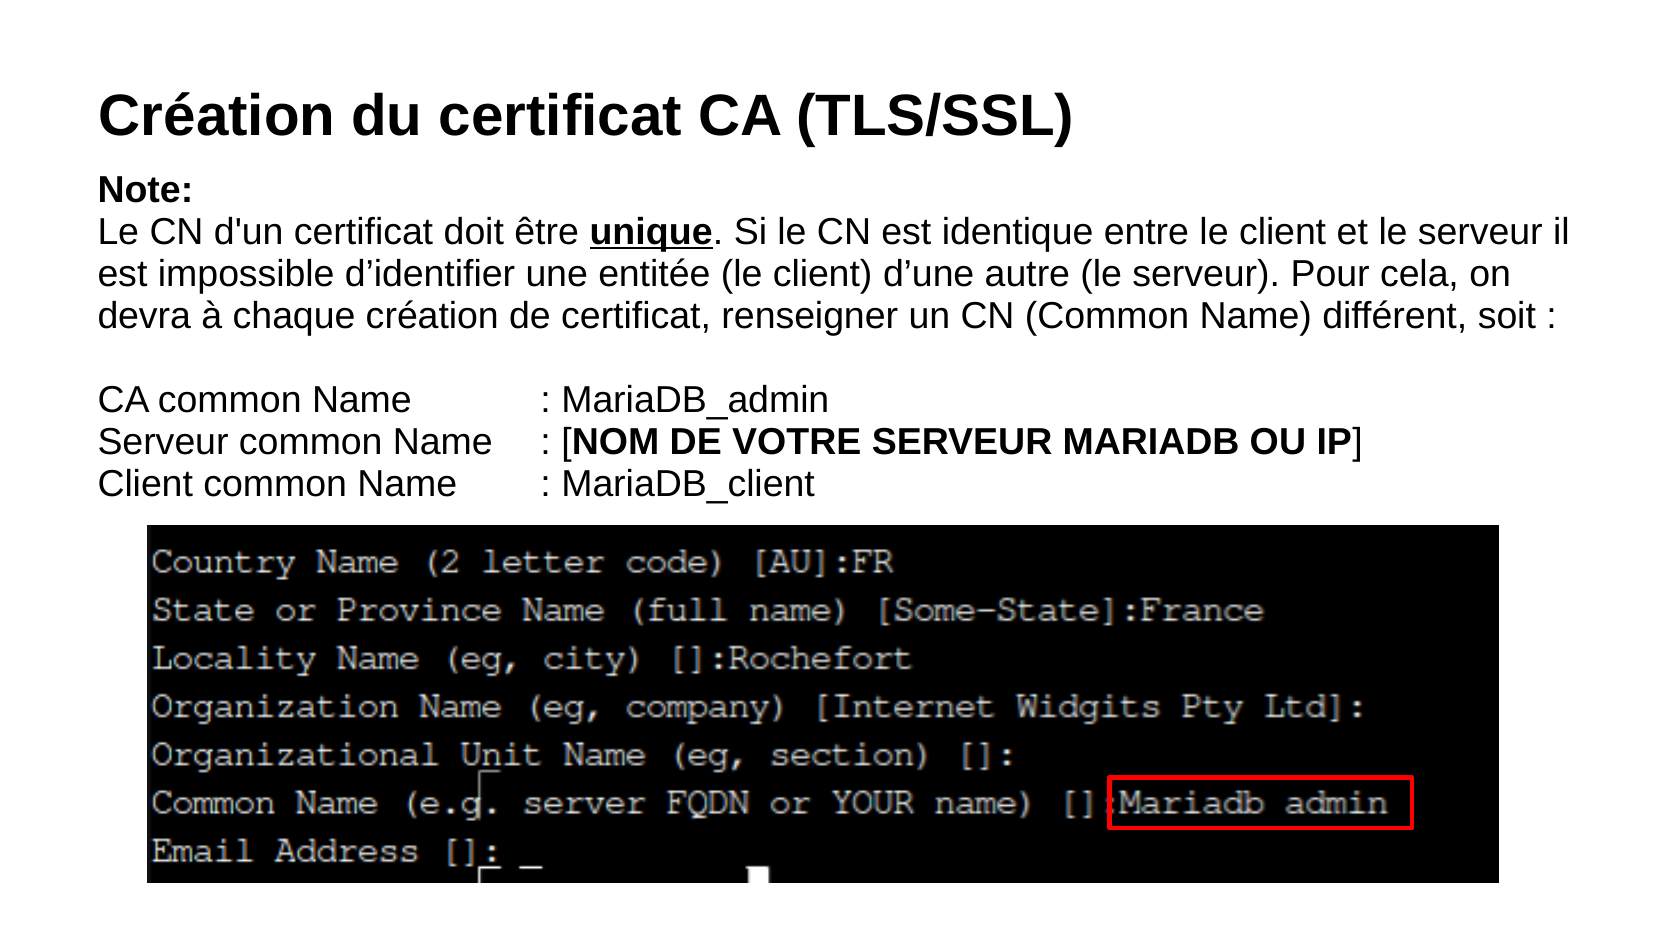

# Création du certificat CA (TLS/SSL)
Note:
Le CN d'un certificat doit être unique. Si le CN est identique entre le client et le serveur il est impossible d’identifier une entitée (le client) d’une autre (le serveur). Pour cela, on devra à chaque création de certificat, renseigner un CN (Common Name) différent, soit :
CA common Name 		: MariaDB_admin
Serveur common Name	: [NOM DE VOTRE SERVEUR MARIADB OU IP]
Client common Name		: MariaDB_client